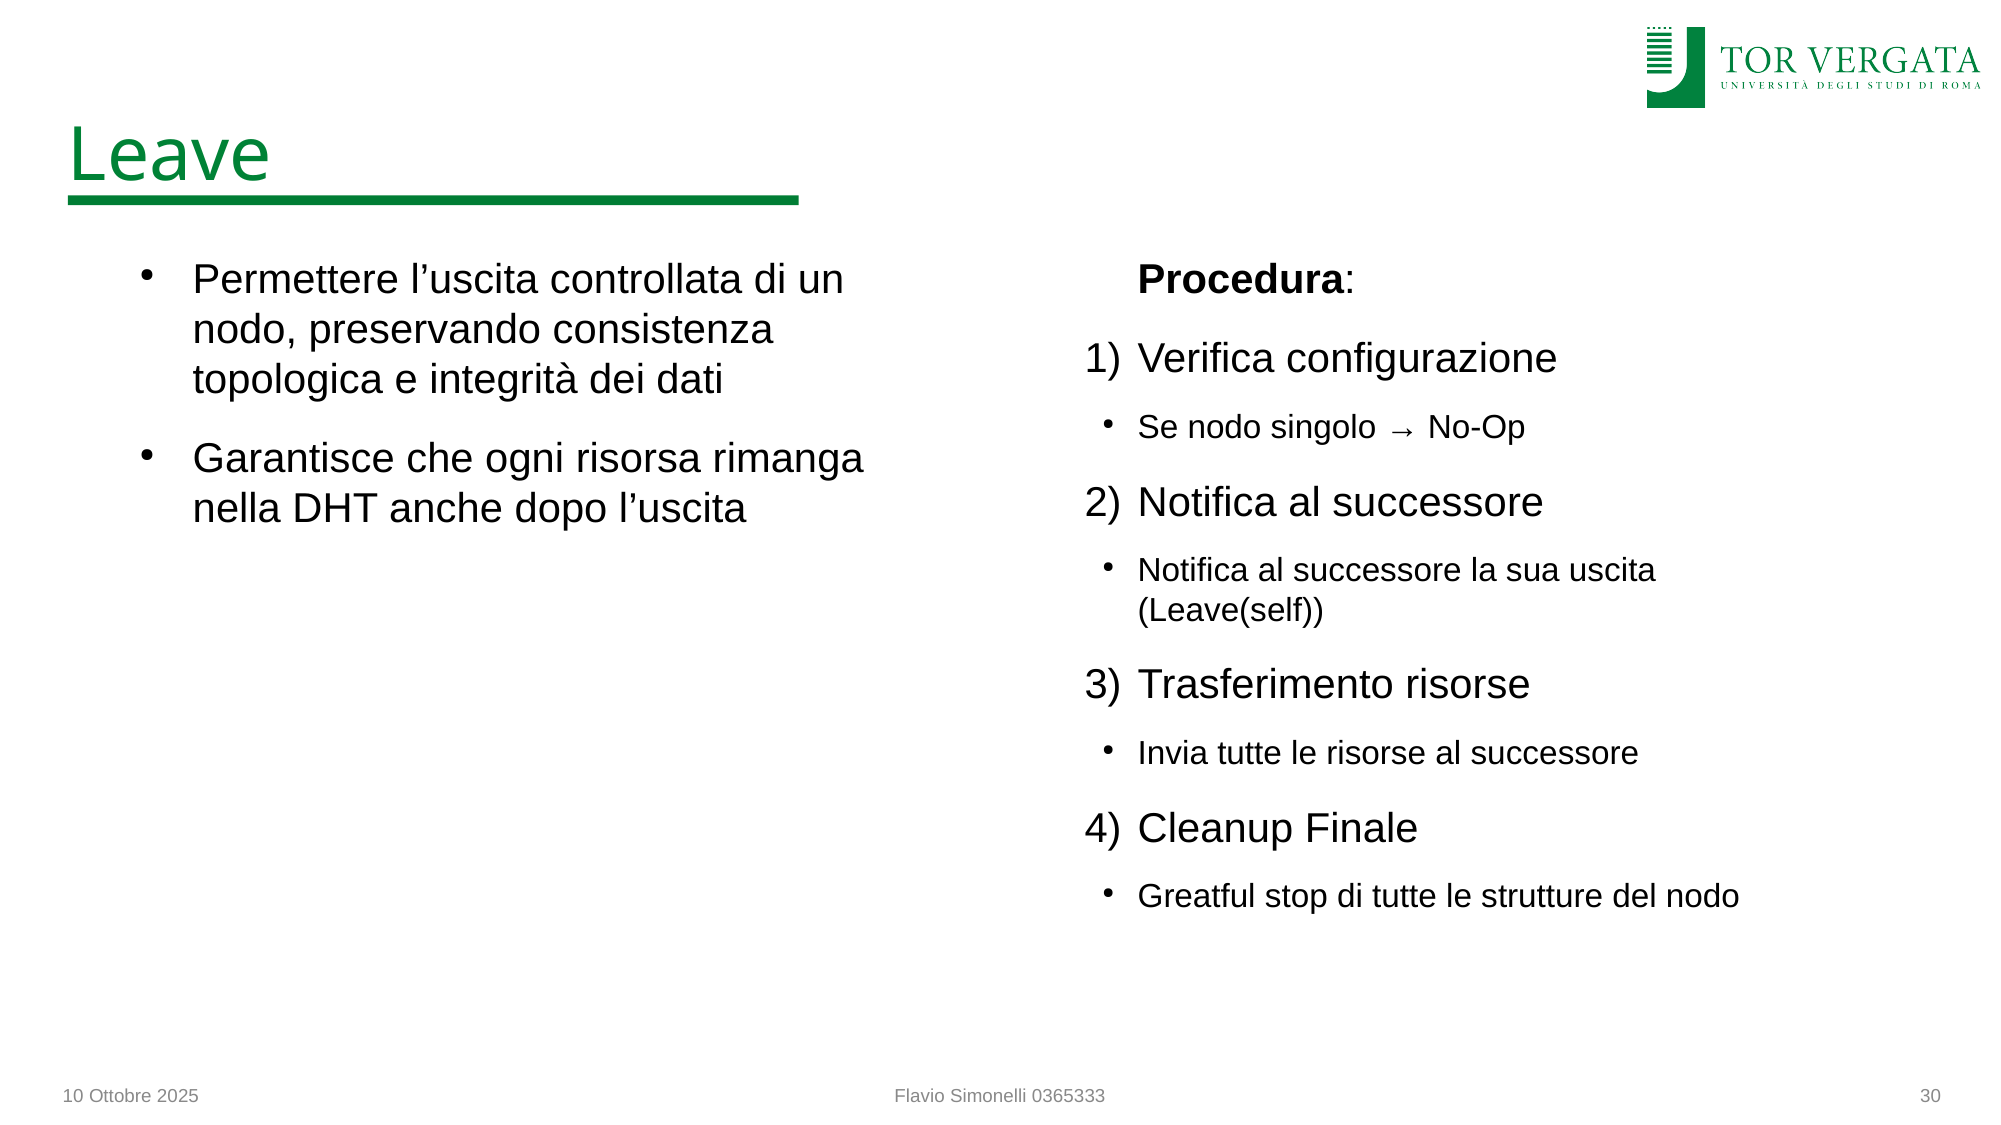

# Leave
Permettere l’uscita controllata di un nodo, preservando consistenza topologica e integrità dei dati
Garantisce che ogni risorsa rimanga nella DHT anche dopo l’uscita
Procedura:
Verifica configurazione
Se nodo singolo → No-Op
Notifica al successore
Notifica al successore la sua uscita (Leave(self))
Trasferimento risorse
Invia tutte le risorse al successore
Cleanup Finale
Greatful stop di tutte le strutture del nodo
10 Ottobre 2025
Flavio Simonelli 0365333
30